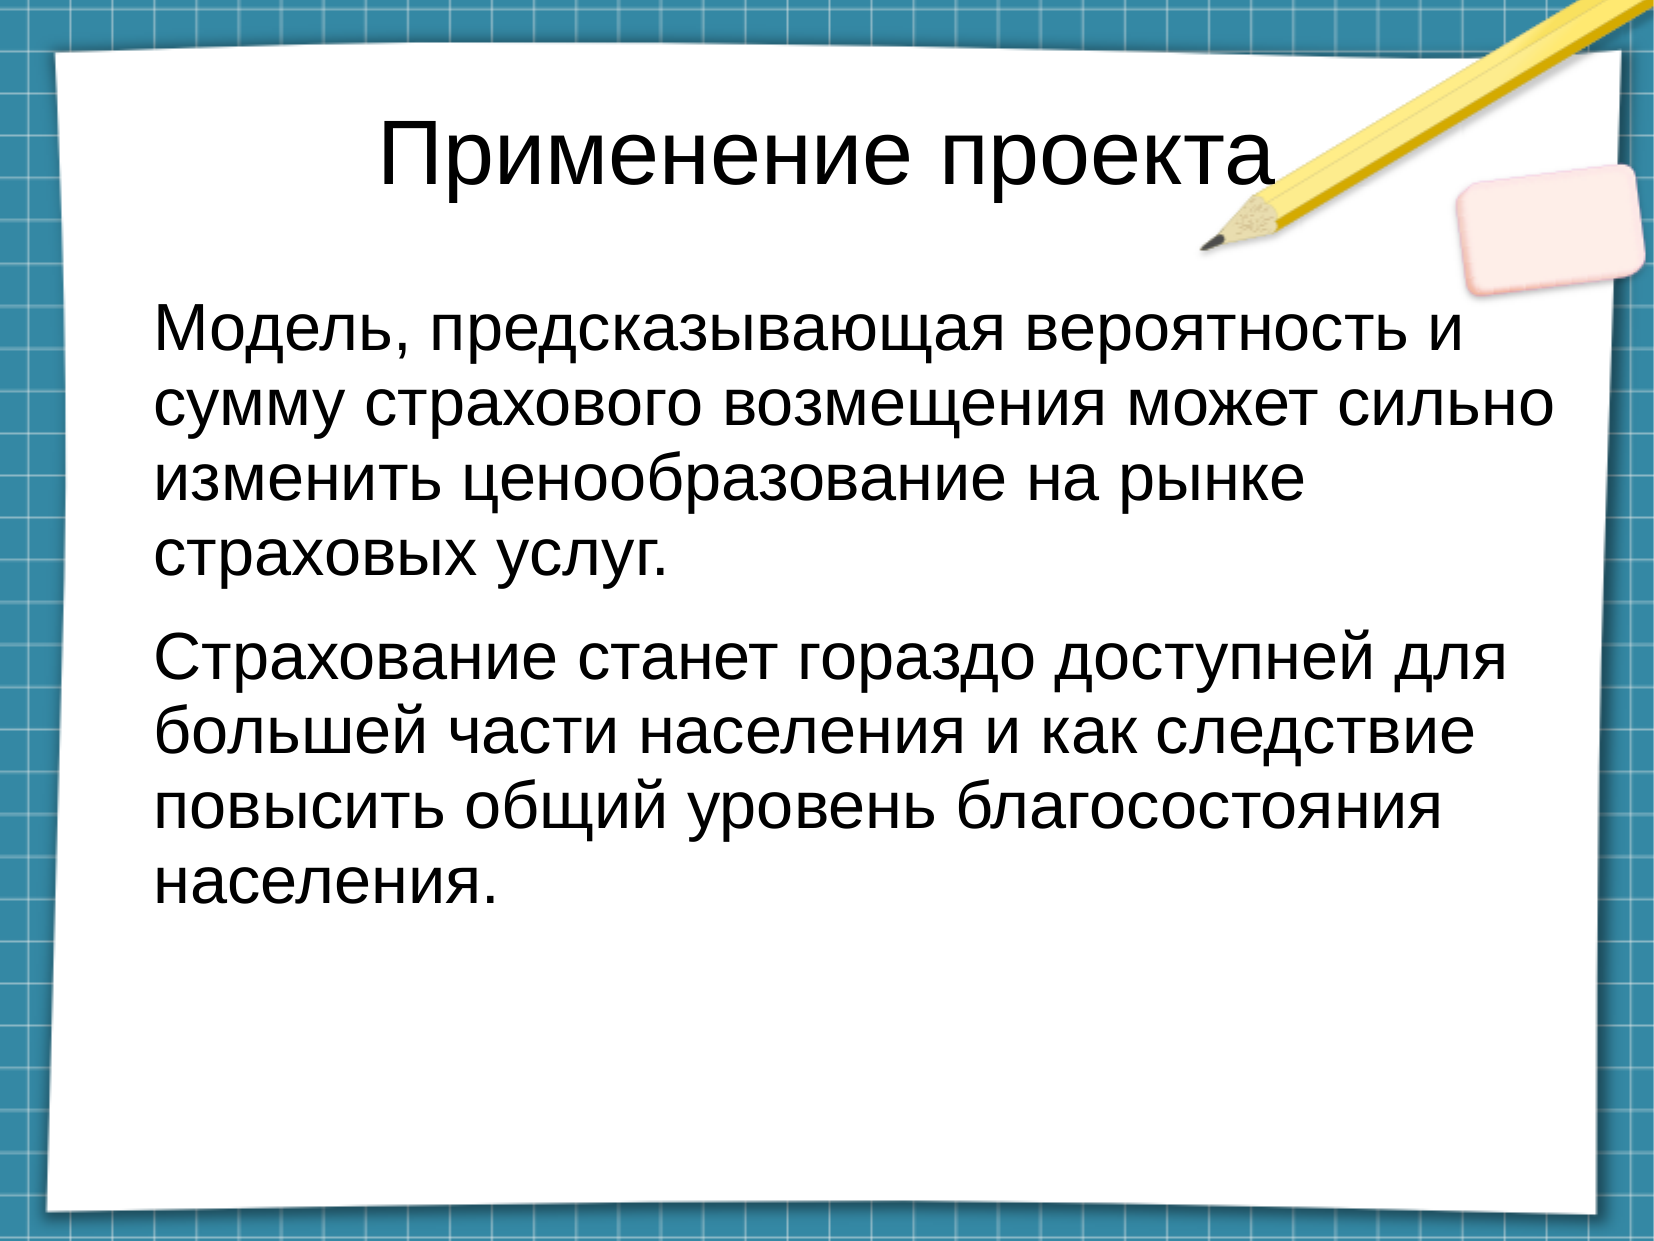

# Применение проекта
Модель, предсказывающая вероятность и сумму страхового возмещения может сильно изменить ценообразование на рынке страховых услуг.
Страхование станет гораздо доступней для большей части населения и как следствие повысить общий уровень благосостояния населения.